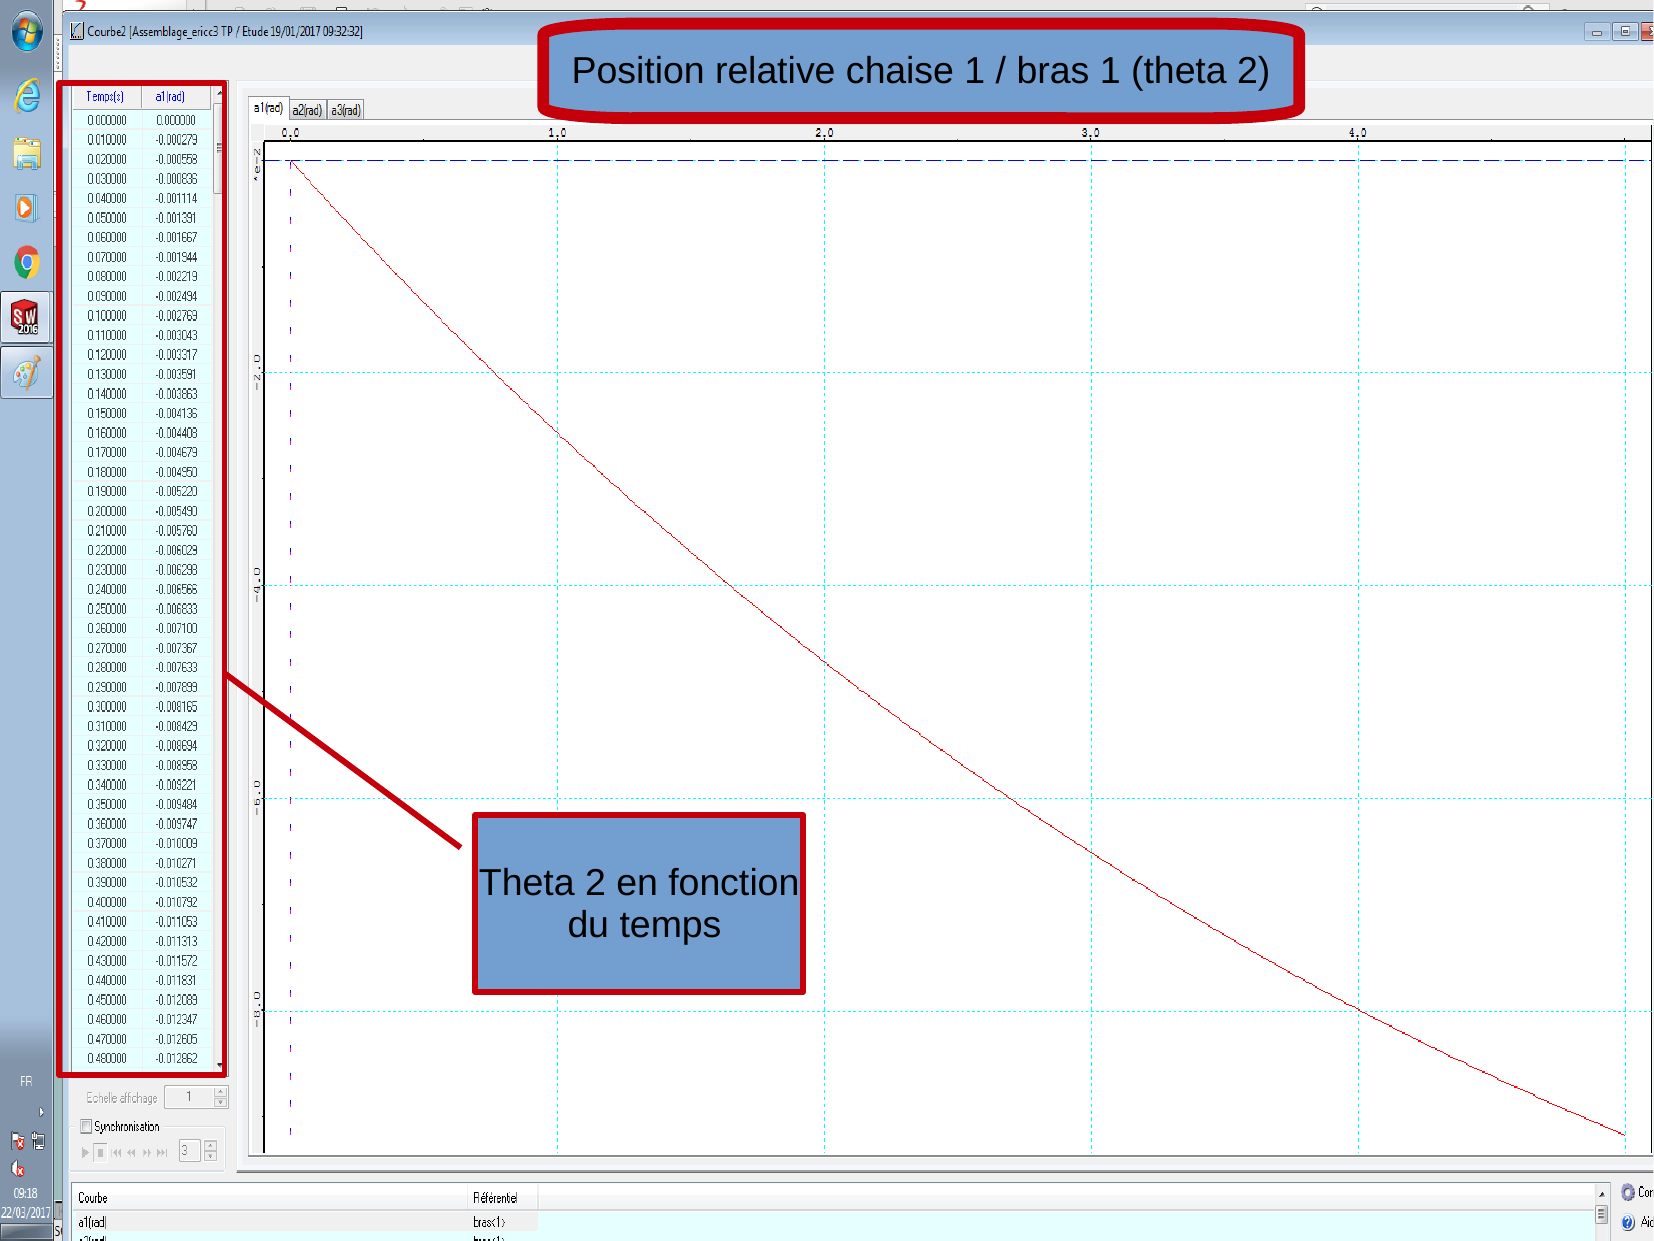

Position relative chaise 1 / bras 1 (theta 2)
#
Theta 2 en fonction
 du temps